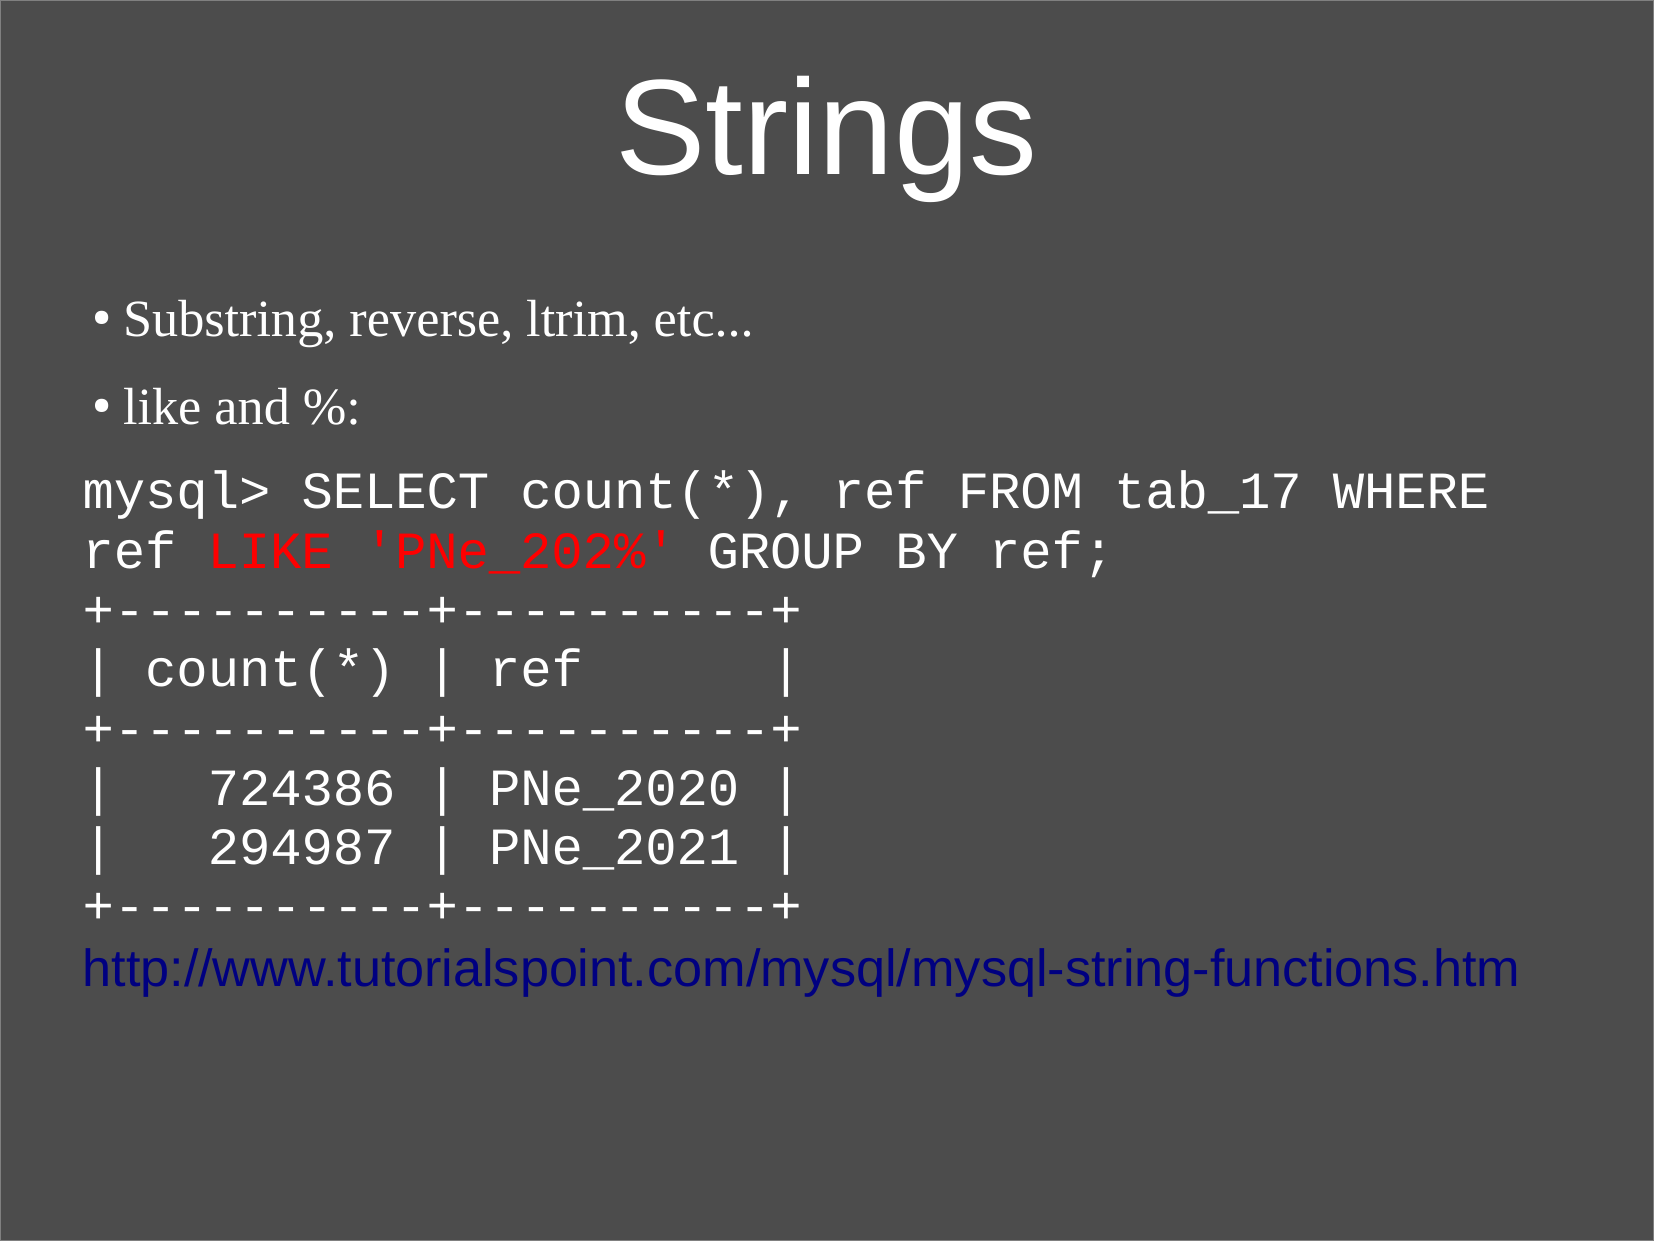

# Strings
Substring, reverse, ltrim, etc...
like and %:
mysql> SELECT count(*), ref FROM tab_17 WHERE ref LIKE 'PNe_202%' GROUP BY ref;
+----------+----------+
| count(*) | ref |
+----------+----------+
| 724386 | PNe_2020 |
| 294987 | PNe_2021 |
+----------+----------+
http://www.tutorialspoint.com/mysql/mysql-string-functions.htm